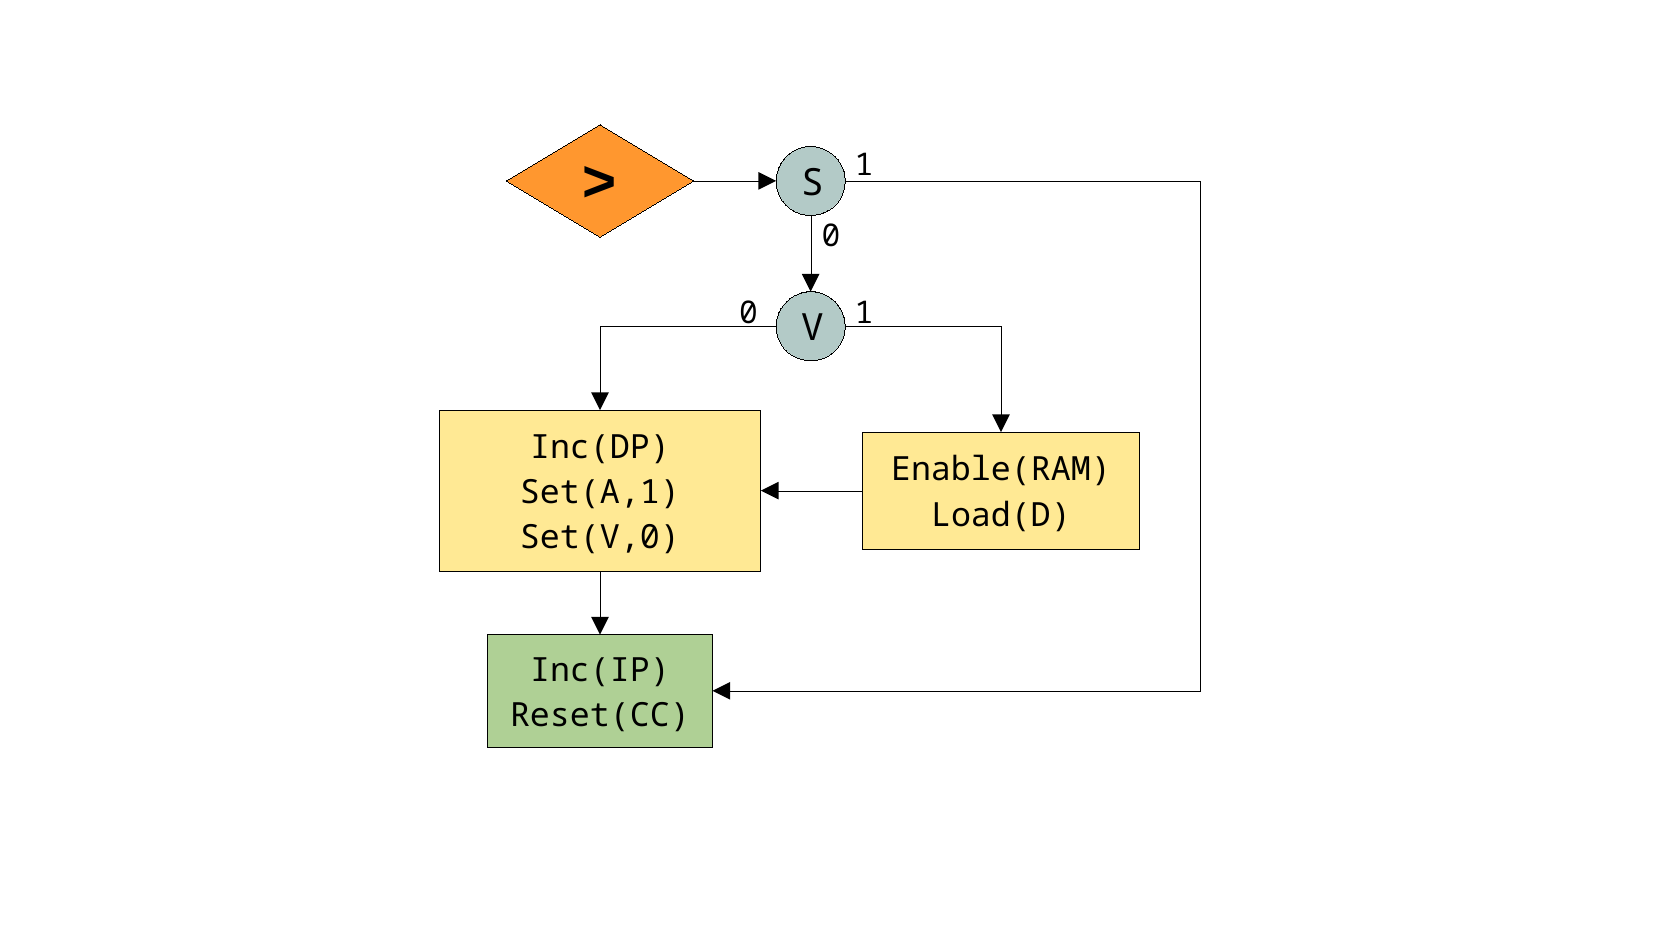

>
1
S
0
0
1
V
Inc(DP)
Set(A,1)
Set(V,0)
Enable(RAM)
Load(D)
Inc(IP)
Reset(CC)